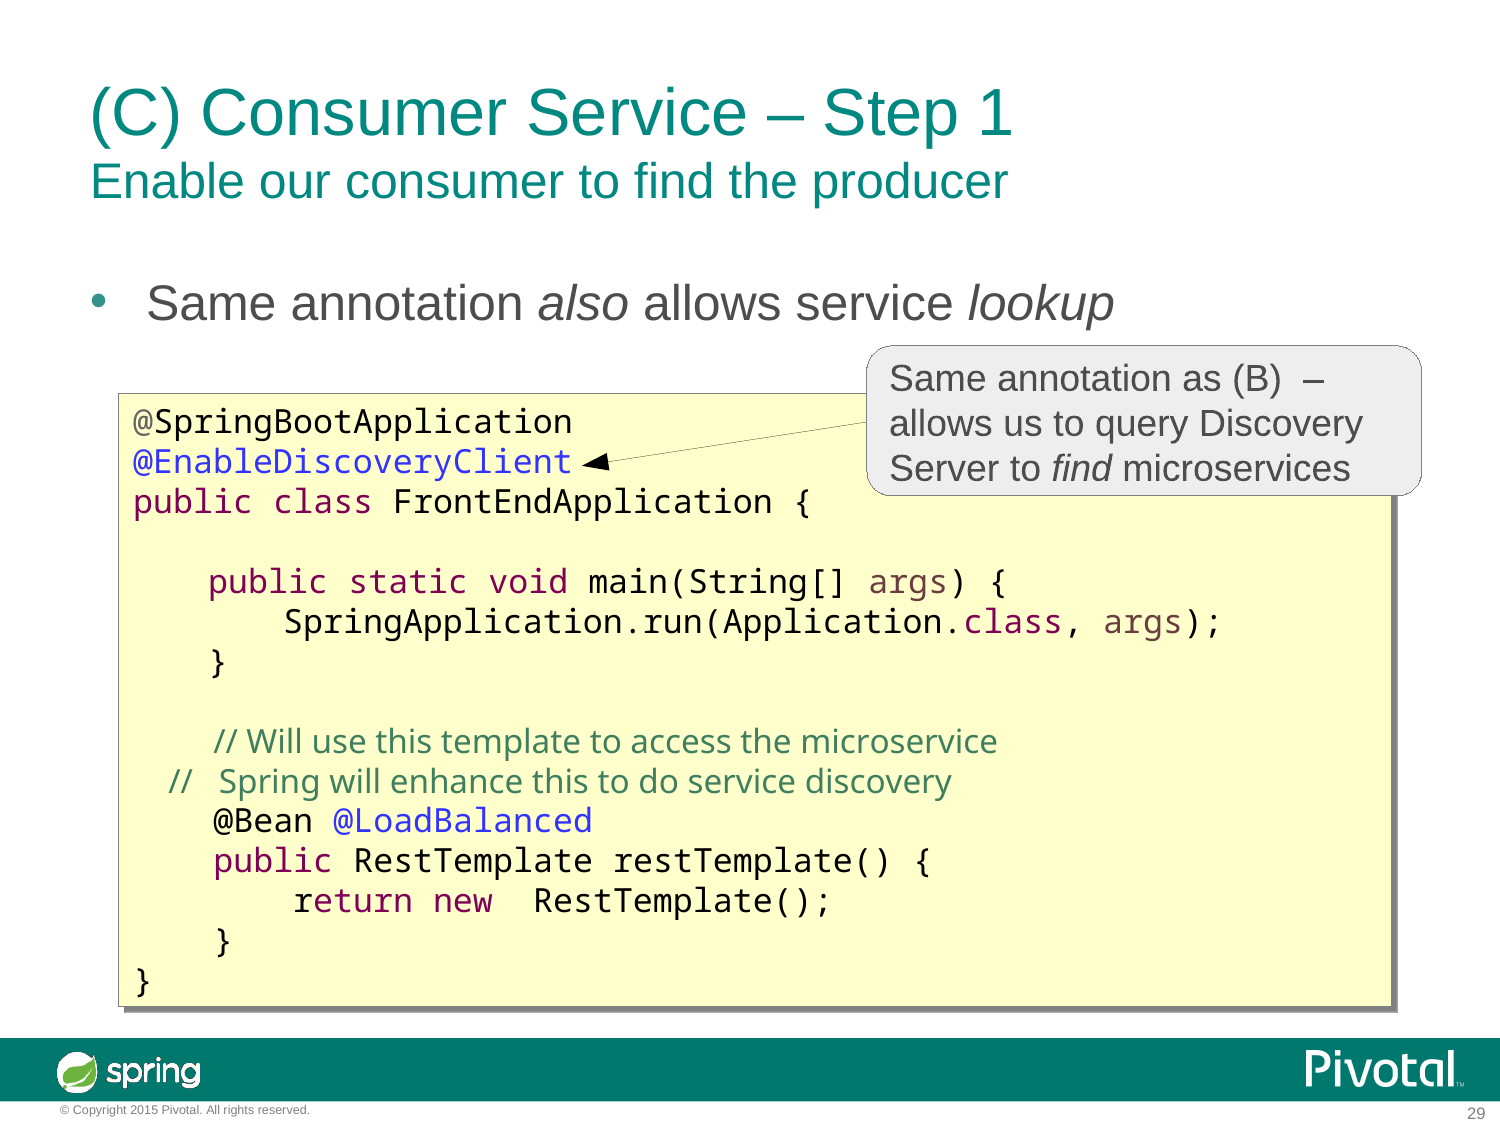

# (C) Consumer Service – Step 1 Enable our consumer to find the producer
Same annotation also allows service lookup
Same annotation as (B) – allows us to query Discovery Server to find microservices
@SpringBootApplication
@EnableDiscoveryClient
public class FrontEndApplication {
	public static void main(String[] args) {
		SpringApplication.run(Application.class, args);
	}
 // Will use this template to access the microservice
 // Spring will enhance this to do service discovery
 @Bean @LoadBalanced
 public RestTemplate restTemplate() {
 return new RestTemplate();
 }
}